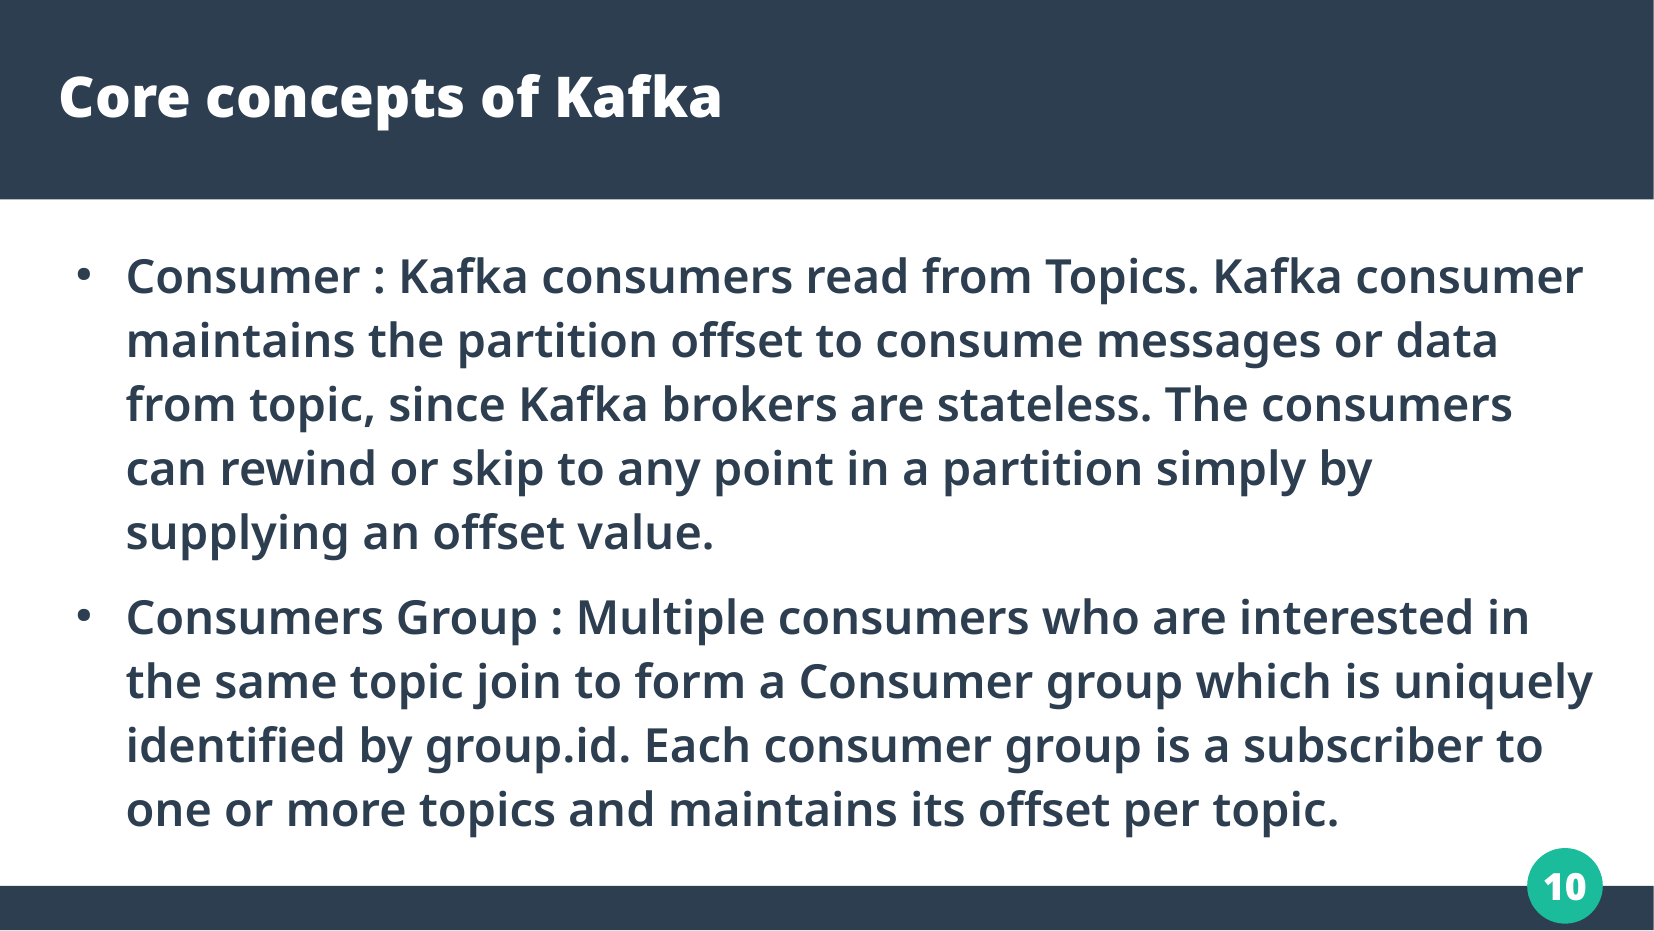

# Core concepts of Kafka
Consumer : Kafka consumers read from Topics. Kafka consumer maintains the partition offset to consume messages or data from topic, since Kafka brokers are stateless. The consumers can rewind or skip to any point in a partition simply by supplying an offset value.
Consumers Group : Multiple consumers who are interested in the same topic join to form a Consumer group which is uniquely identified by group.id. Each consumer group is a subscriber to one or more topics and maintains its offset per topic.